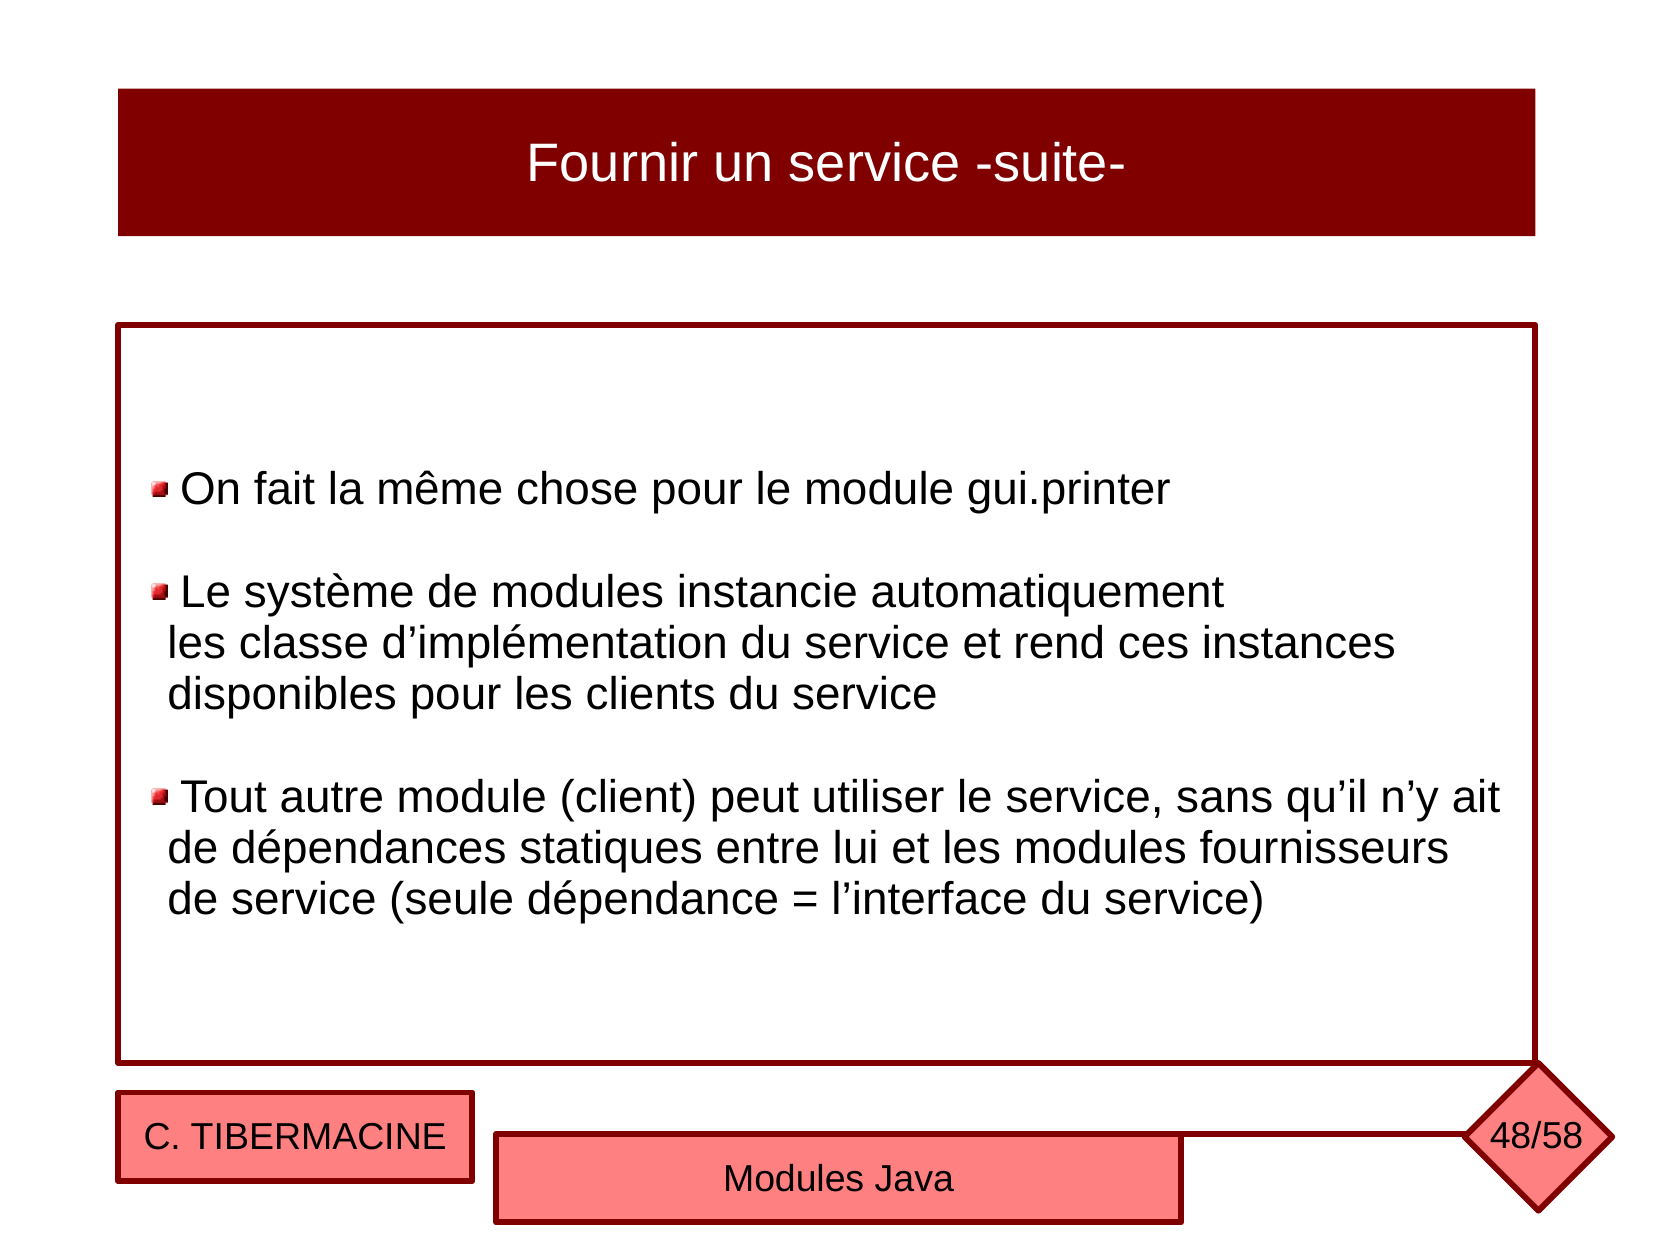

Fournir un service -suite-
 On fait la même chose pour le module gui.printer
 Le système de modules instancie automatiquement
les classe d’implémentation du service et rend ces instances
disponibles pour les clients du service
 Tout autre module (client) peut utiliser le service, sans qu’il n’y ait
de dépendances statiques entre lui et les modules fournisseurs
de service (seule dépendance = l’interface du service)
C. TIBERMACINE
Modules Java